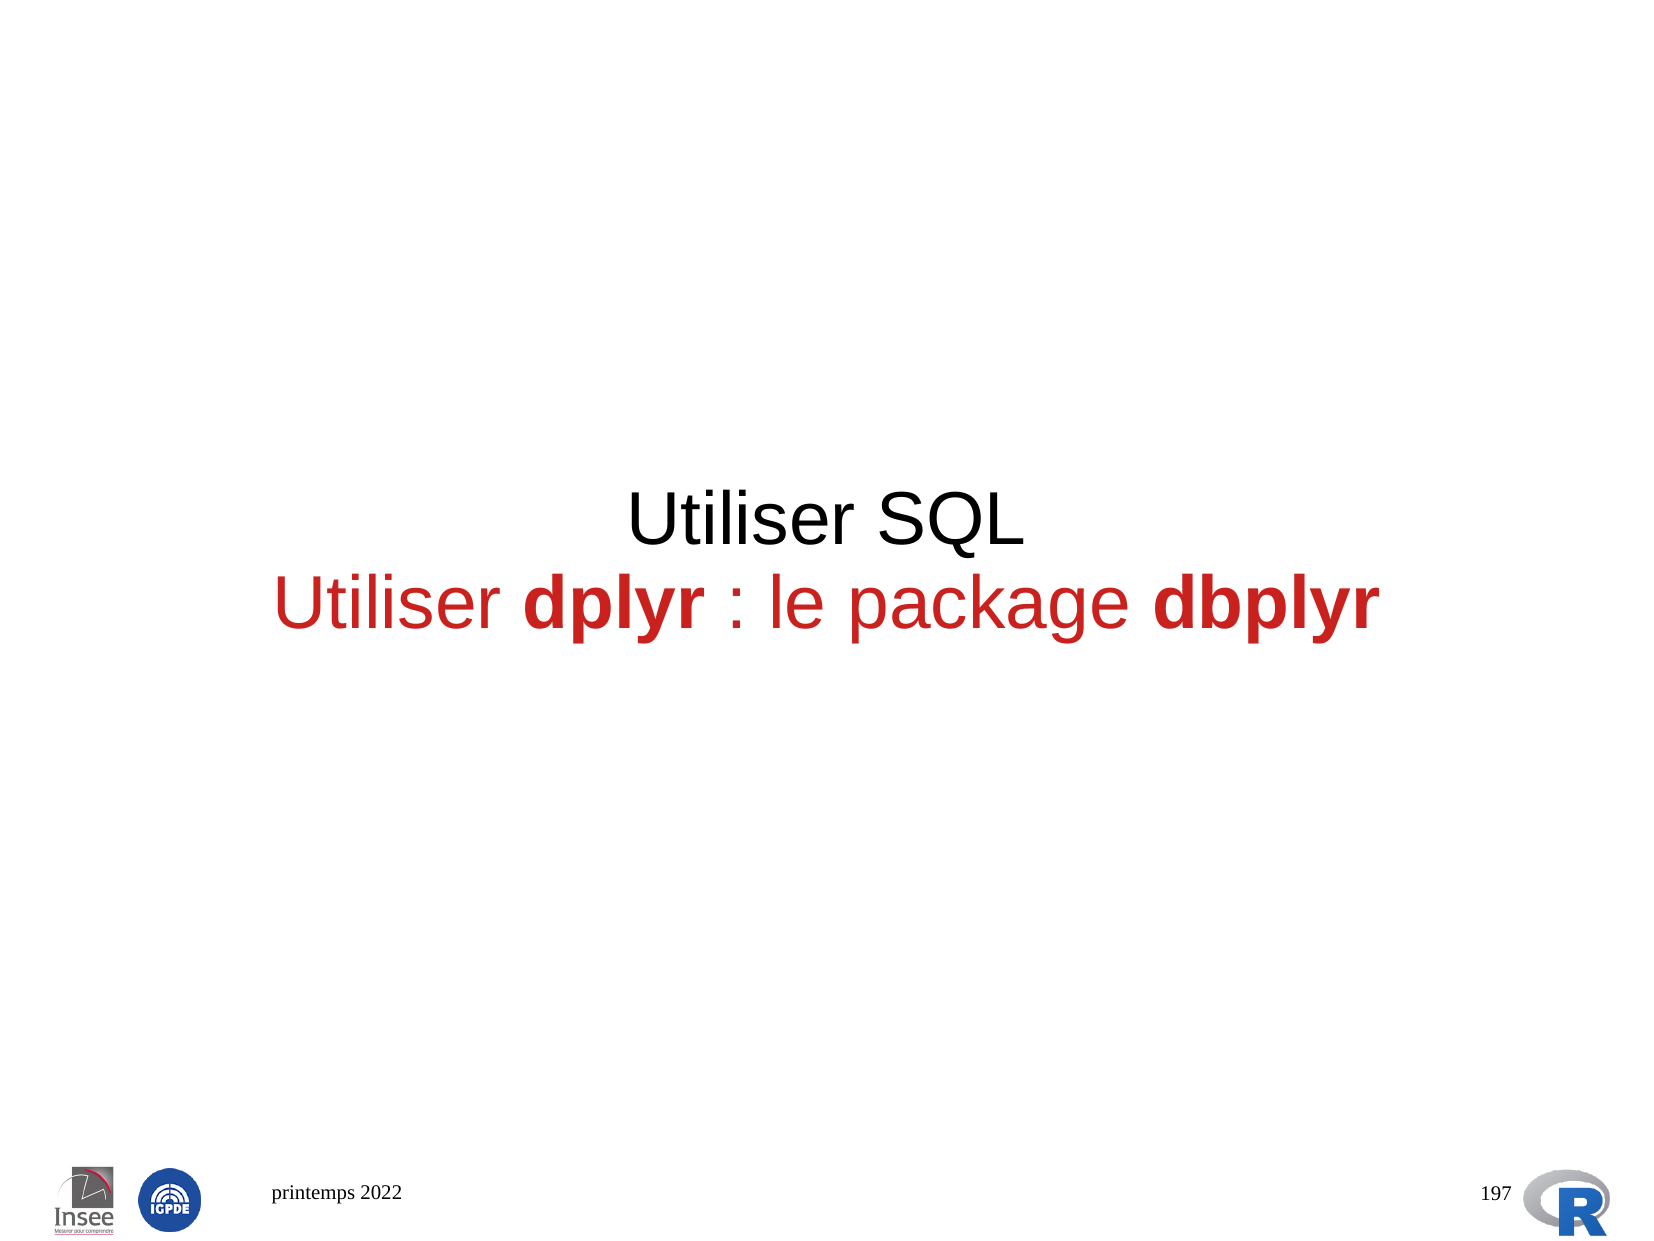

# Utiliser SQL Utiliser dplyr : le package dbplyr
printemps 2022
197